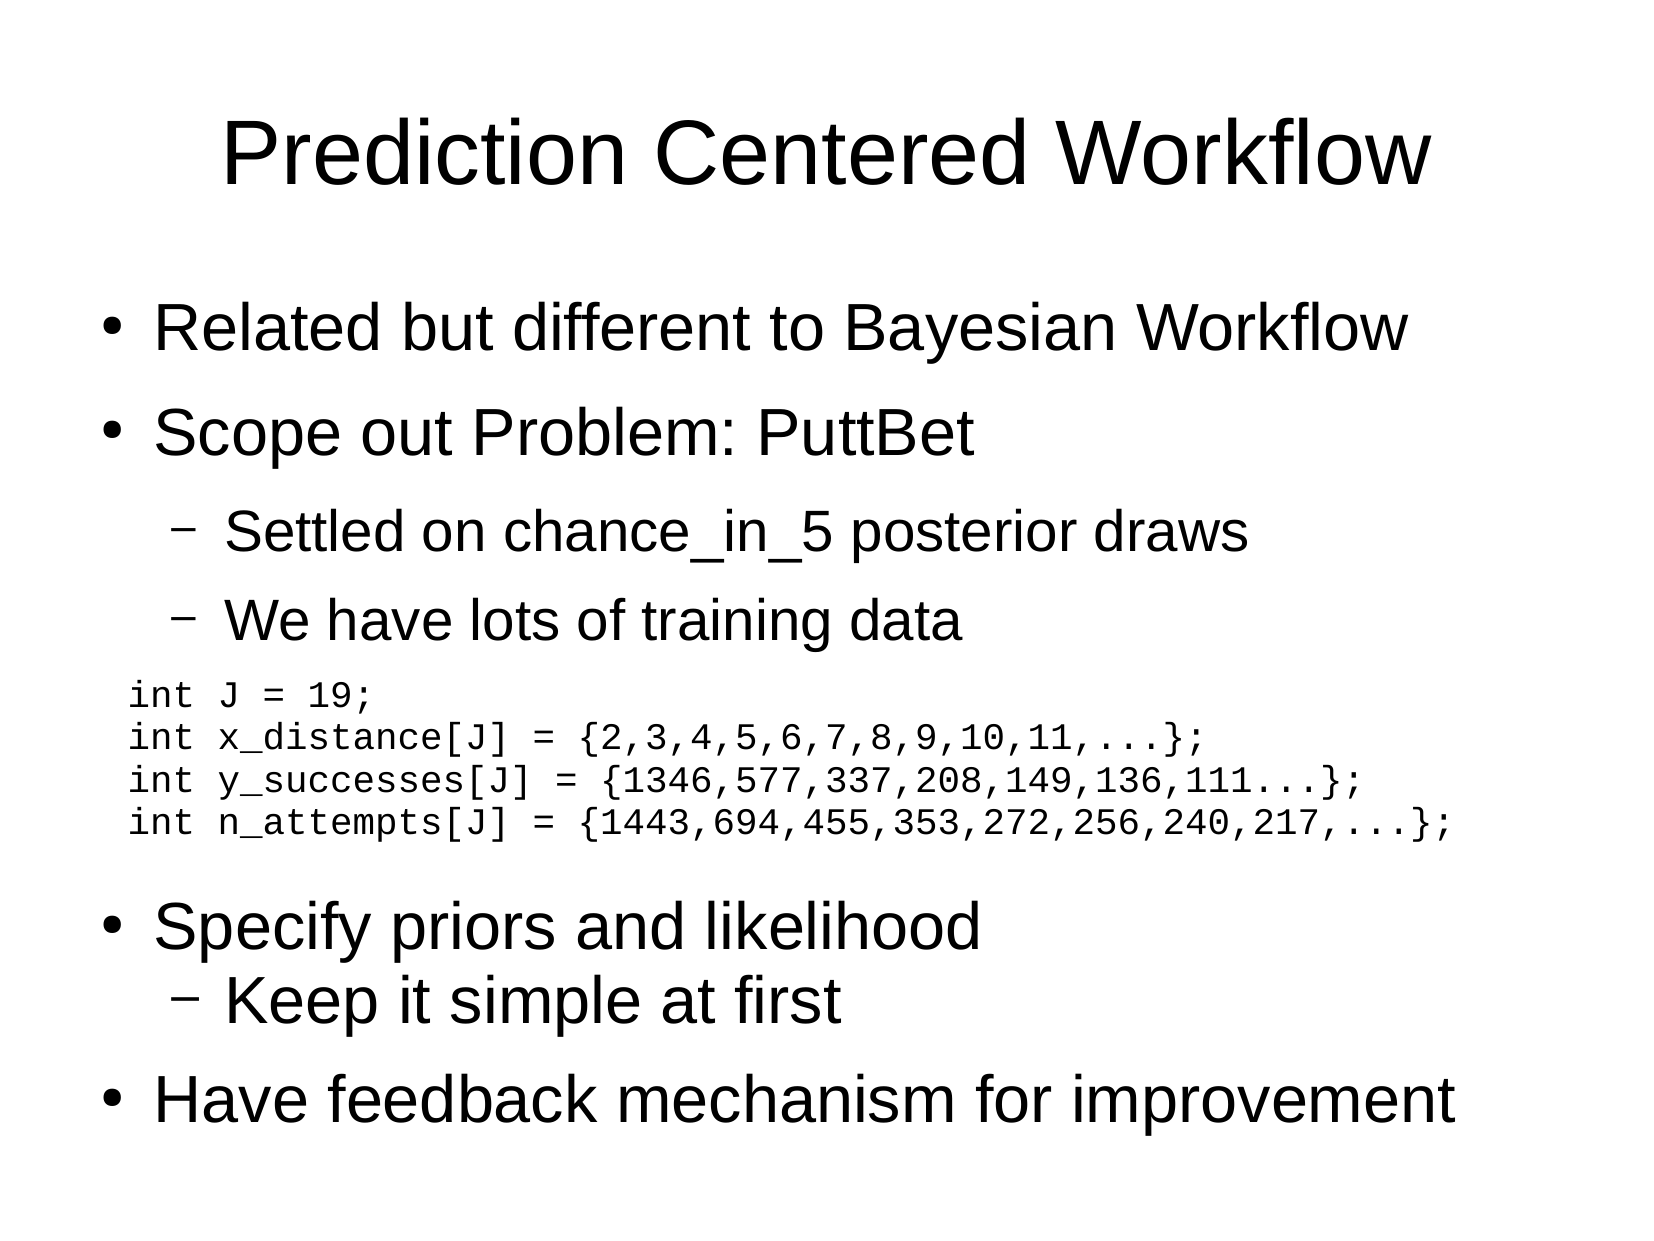

# Prediction Centered Workflow
Related but different to Bayesian Workflow
Scope out Problem: PuttBet
Settled on chance_in_5 posterior draws
We have lots of training data
 int J = 19;
 int x_distance[J] = {2,3,4,5,6,7,8,9,10,11,...};
 int y_successes[J] = {1346,577,337,208,149,136,111...};
 int n_attempts[J] = {1443,694,455,353,272,256,240,217,...};
Specify priors and likelihood
Keep it simple at first
Have feedback mechanism for improvement